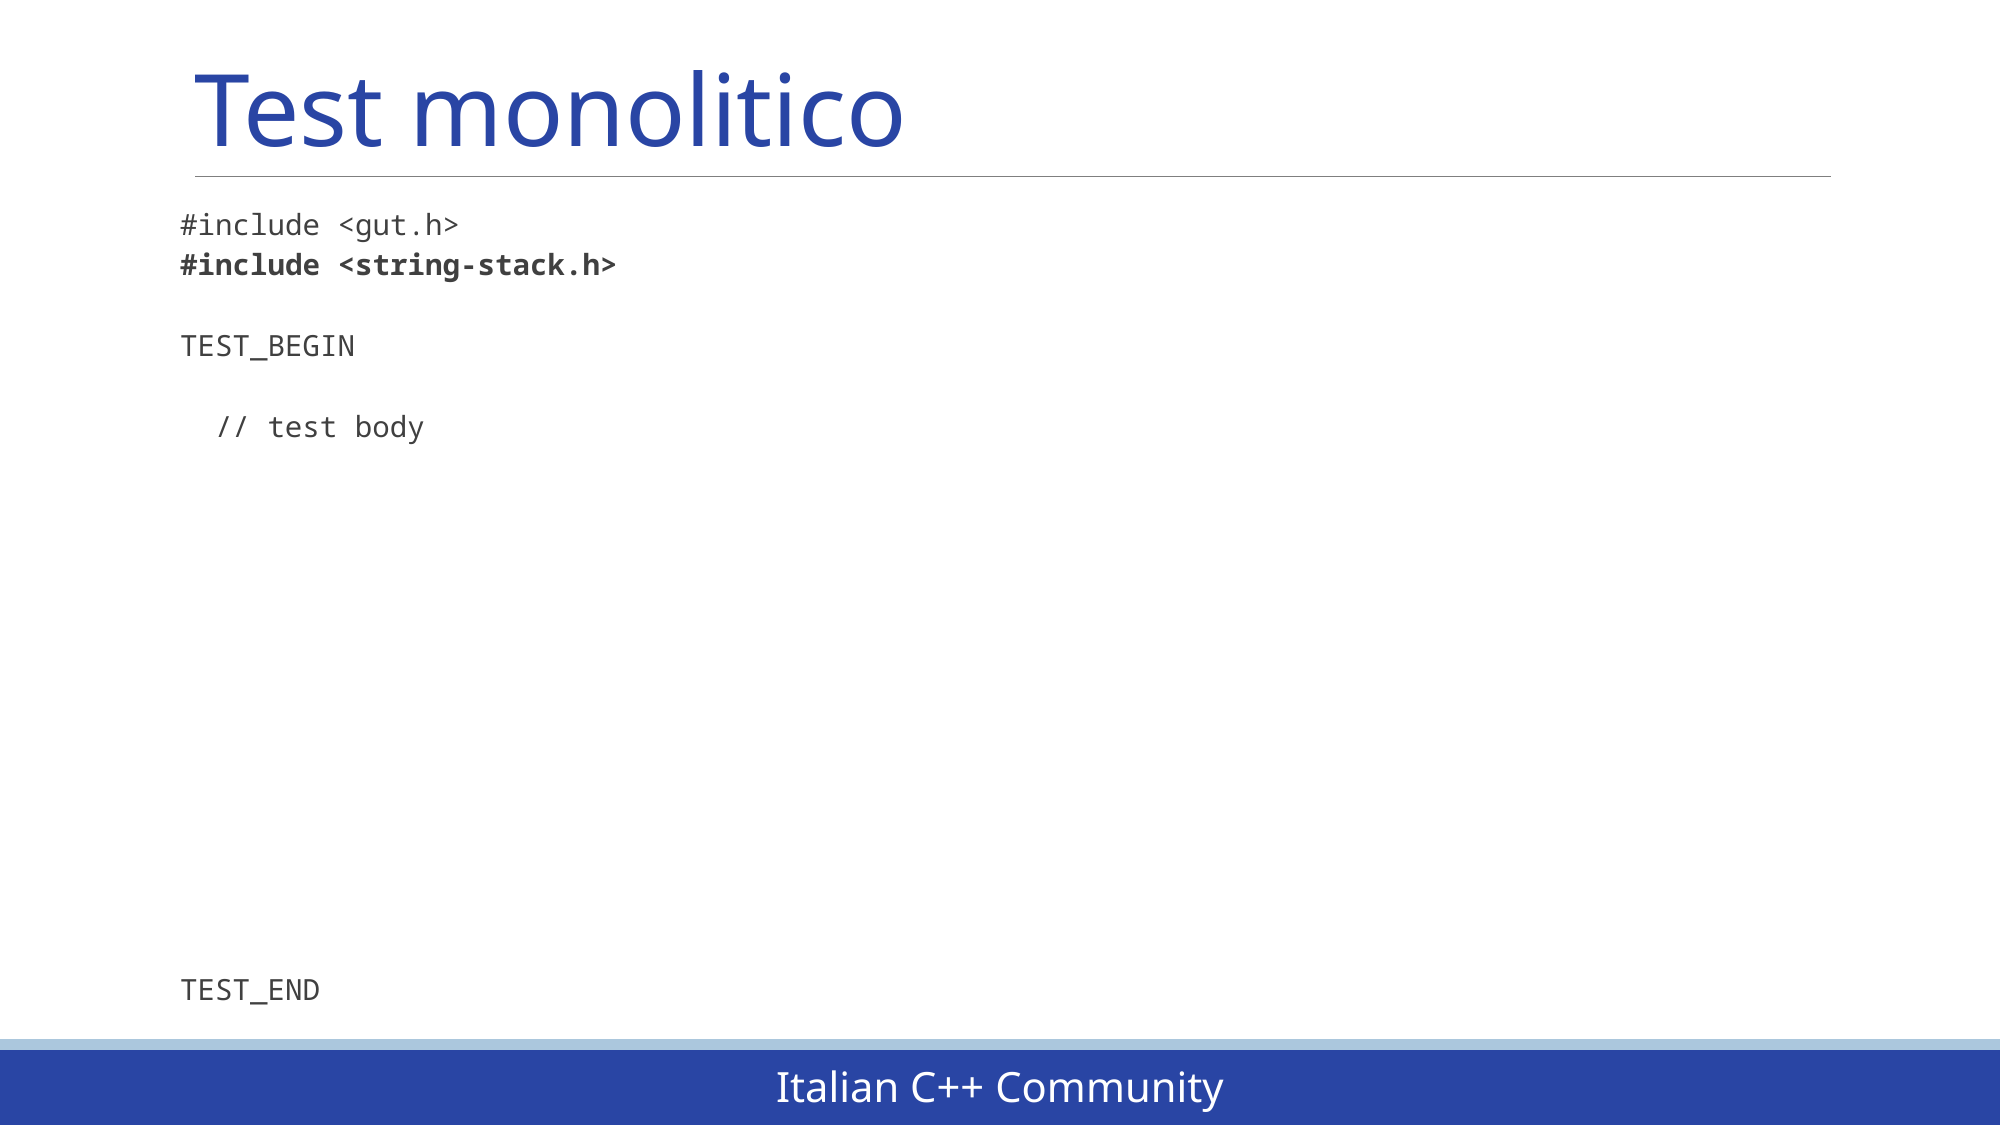

# Test monolitico
#include <gut.h>
#include <string-stack.h>
TEST_BEGIN
 // test body
TEST_END